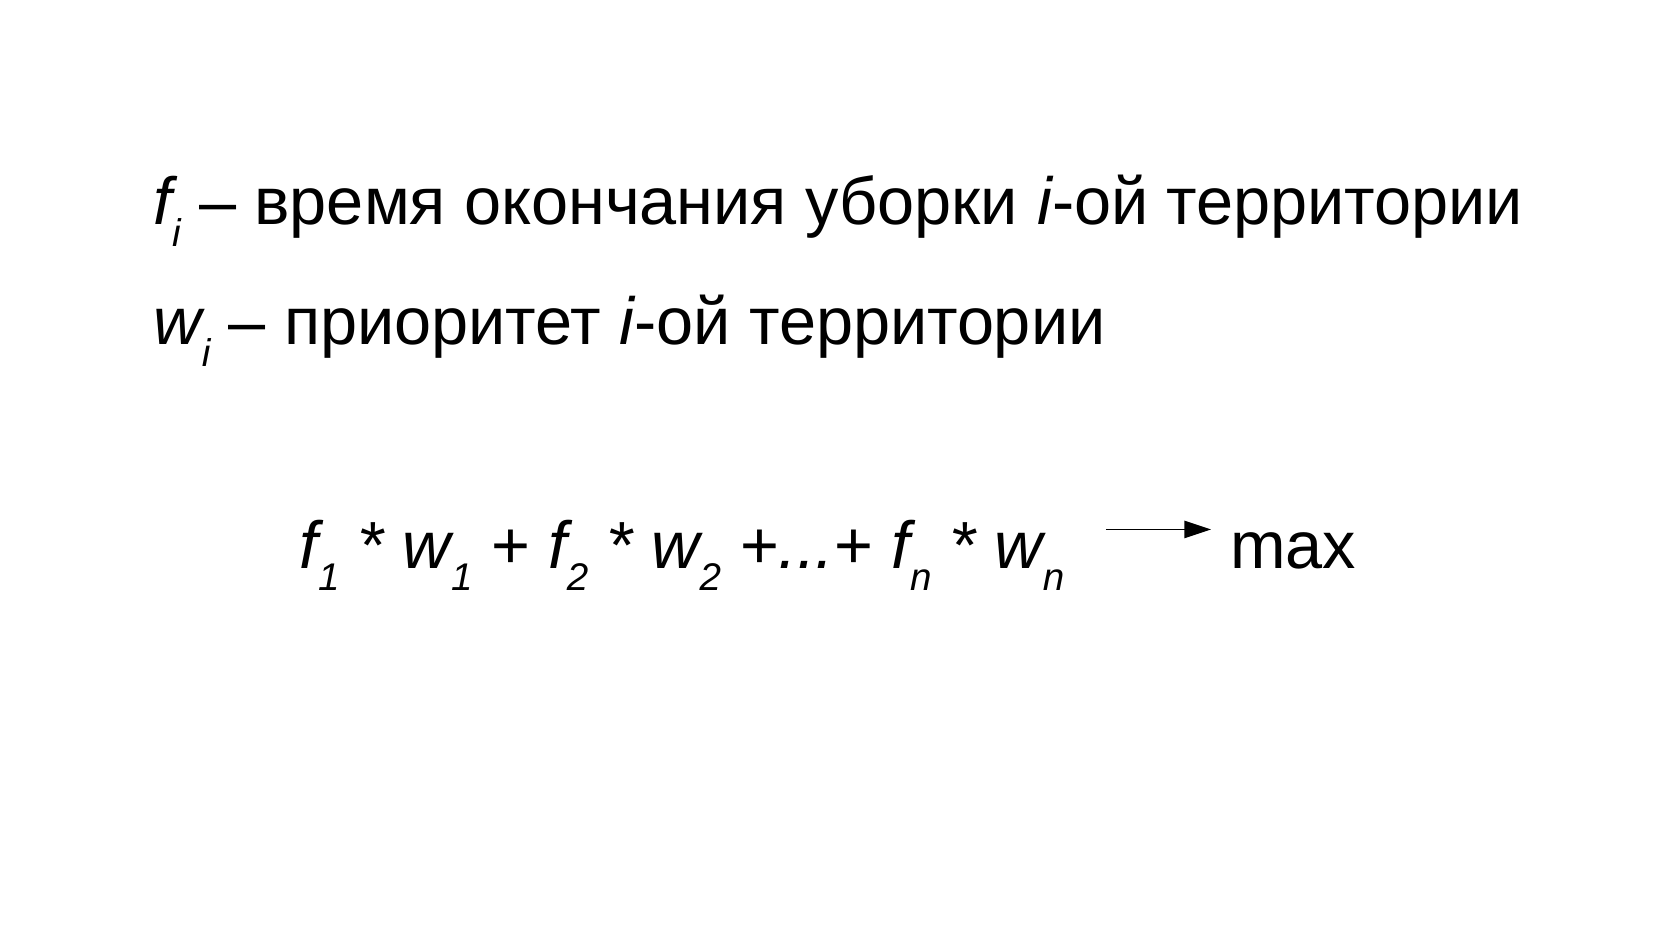

# fi – время окончания уборки i-ой территории
wi – приоритет i-ой территории
f1 * w1 + f2 * w2 +...+ fn * wn max